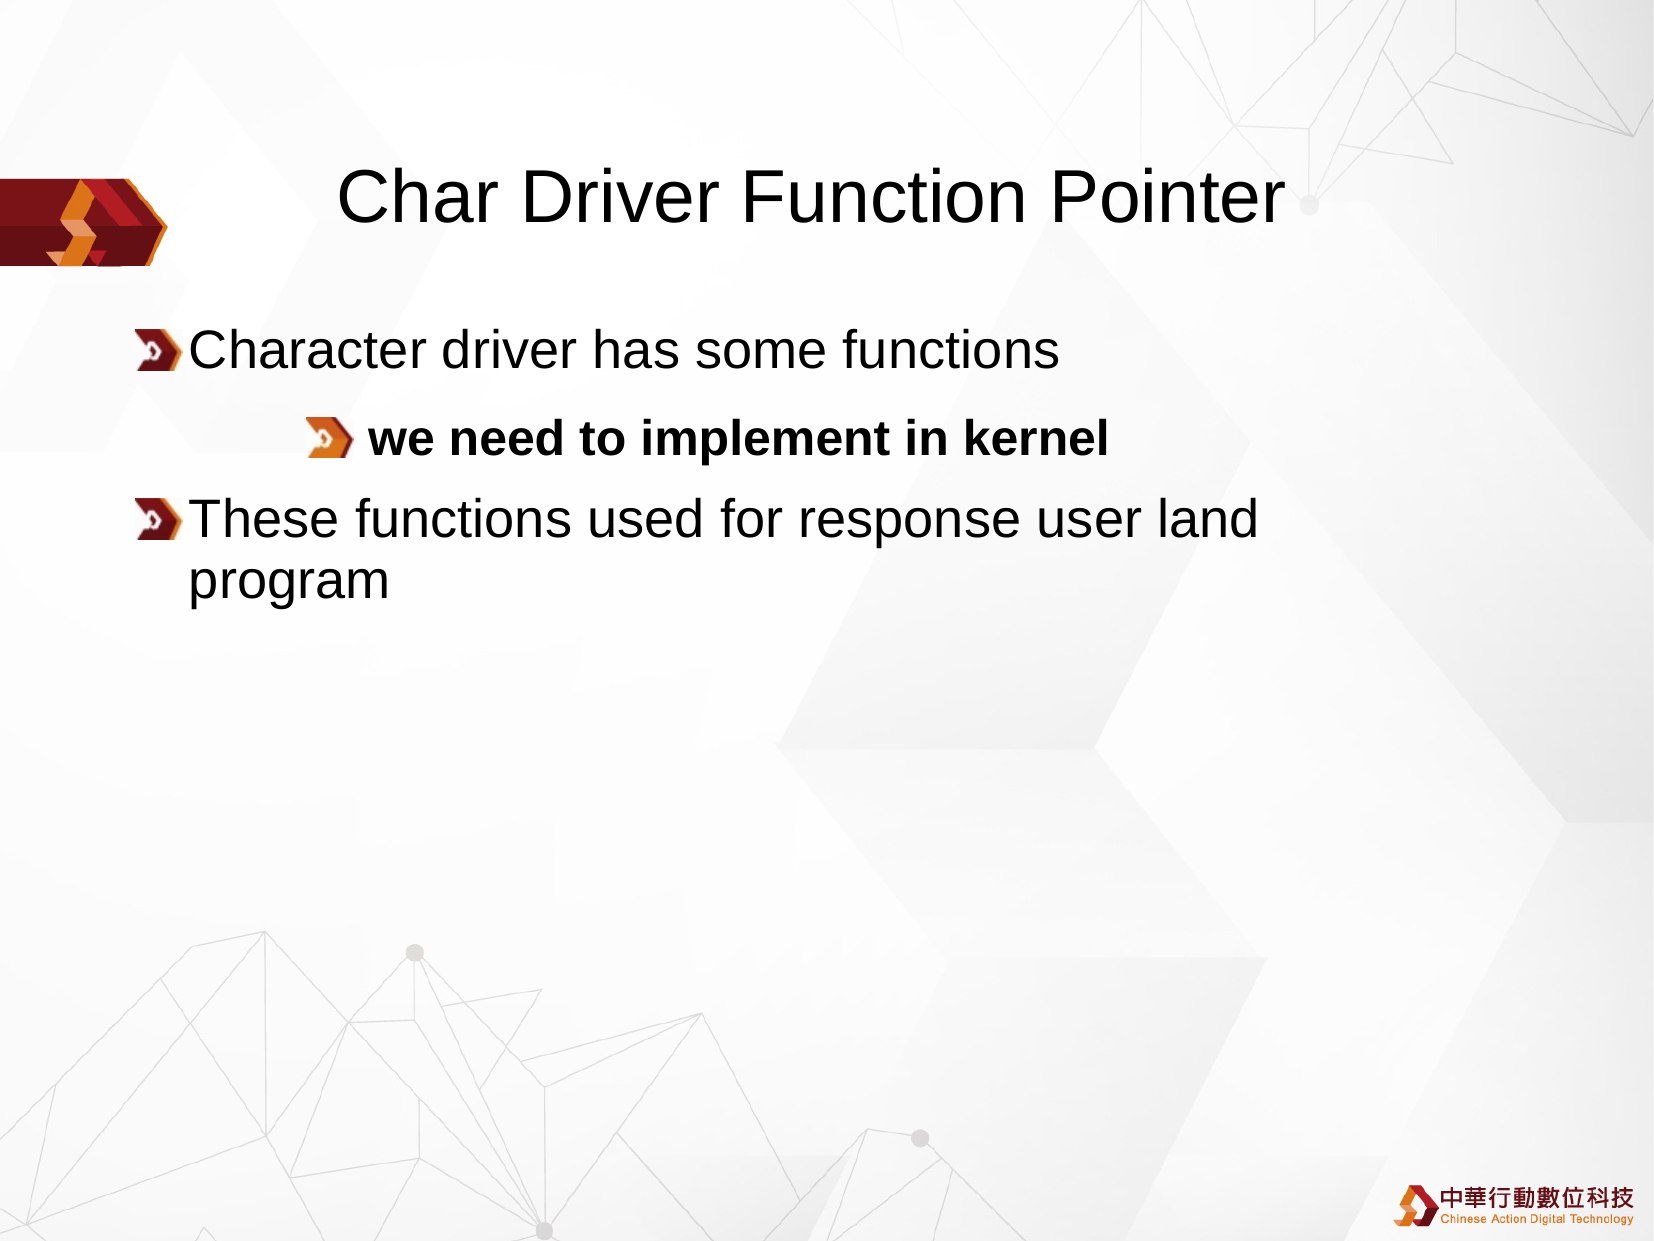

# Char Driver Function Pointer
Character driver has some functions
 we need to implement in kernel
These functions used for response user land
program